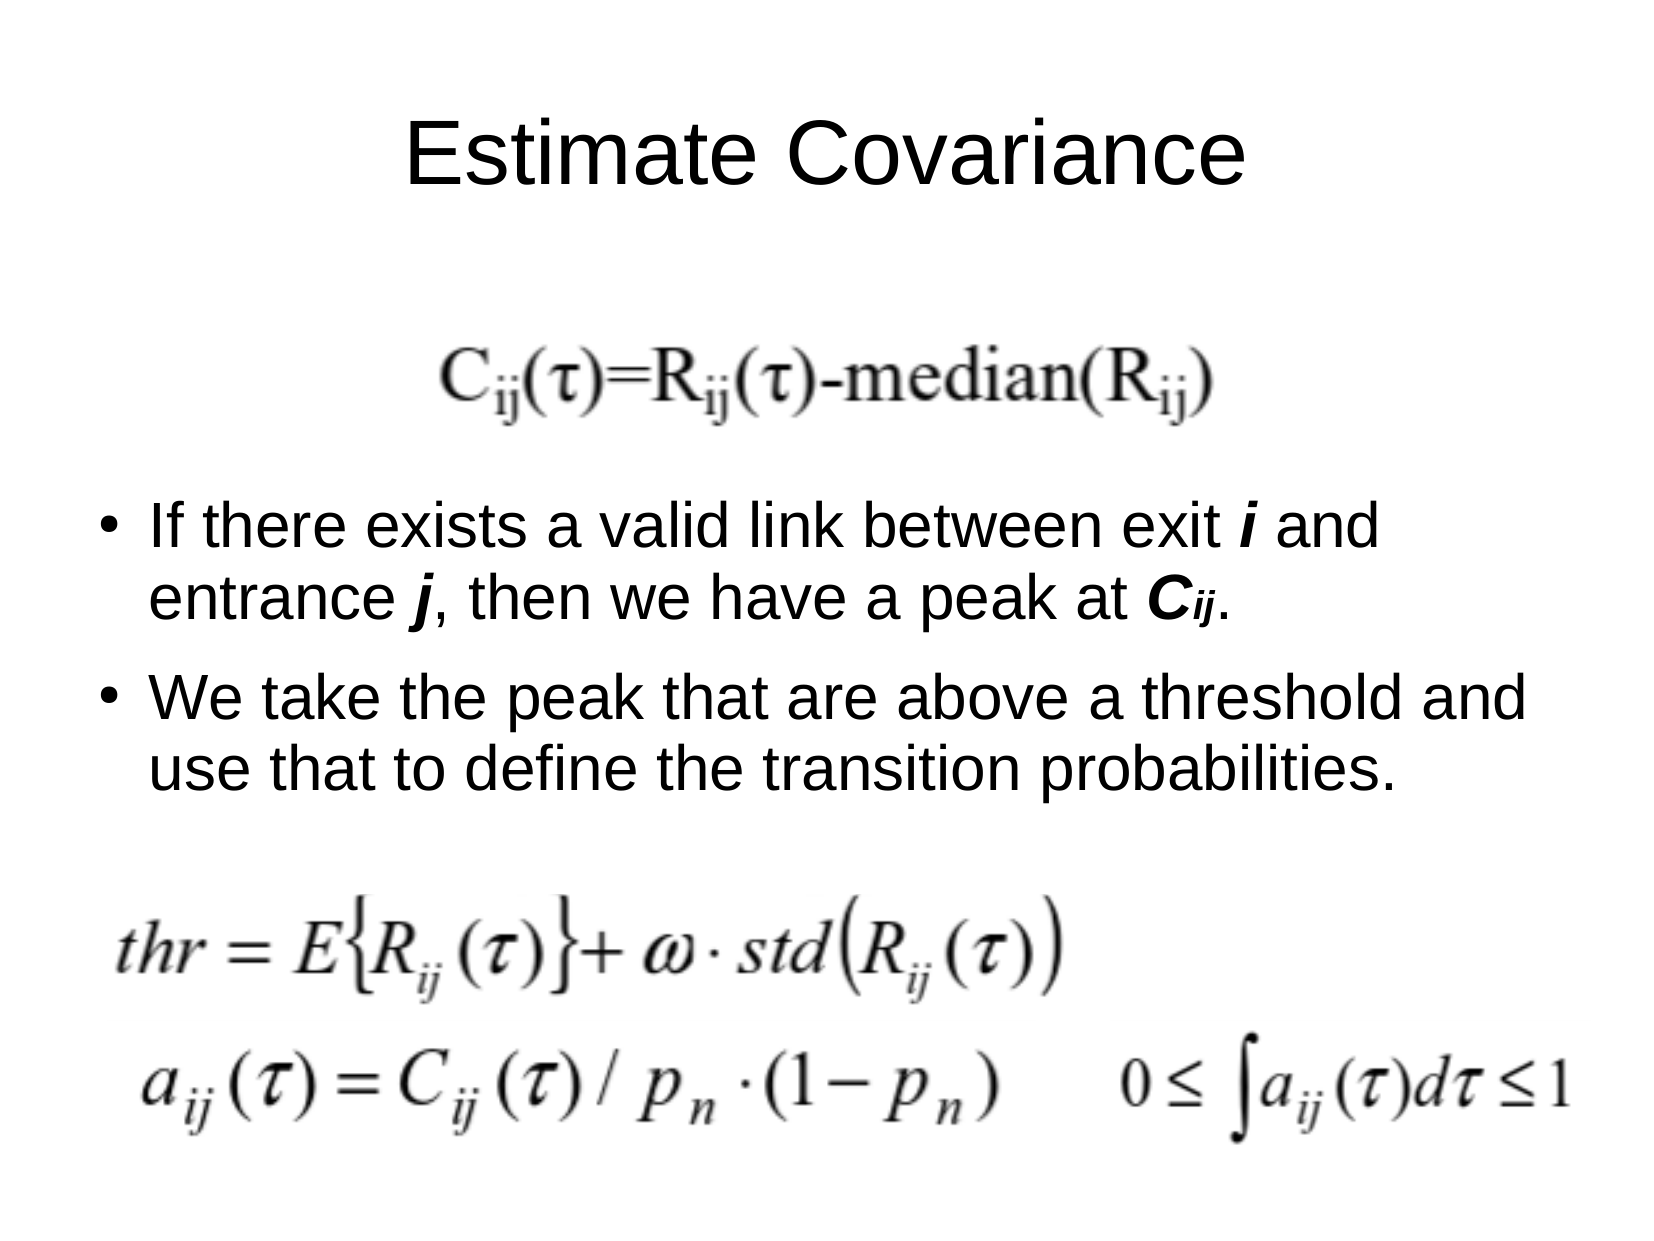

# Estimate Covariance
If there exists a valid link between exit i and entrance j, then we have a peak at Cij.
We take the peak that are above a threshold and use that to define the transition probabilities.